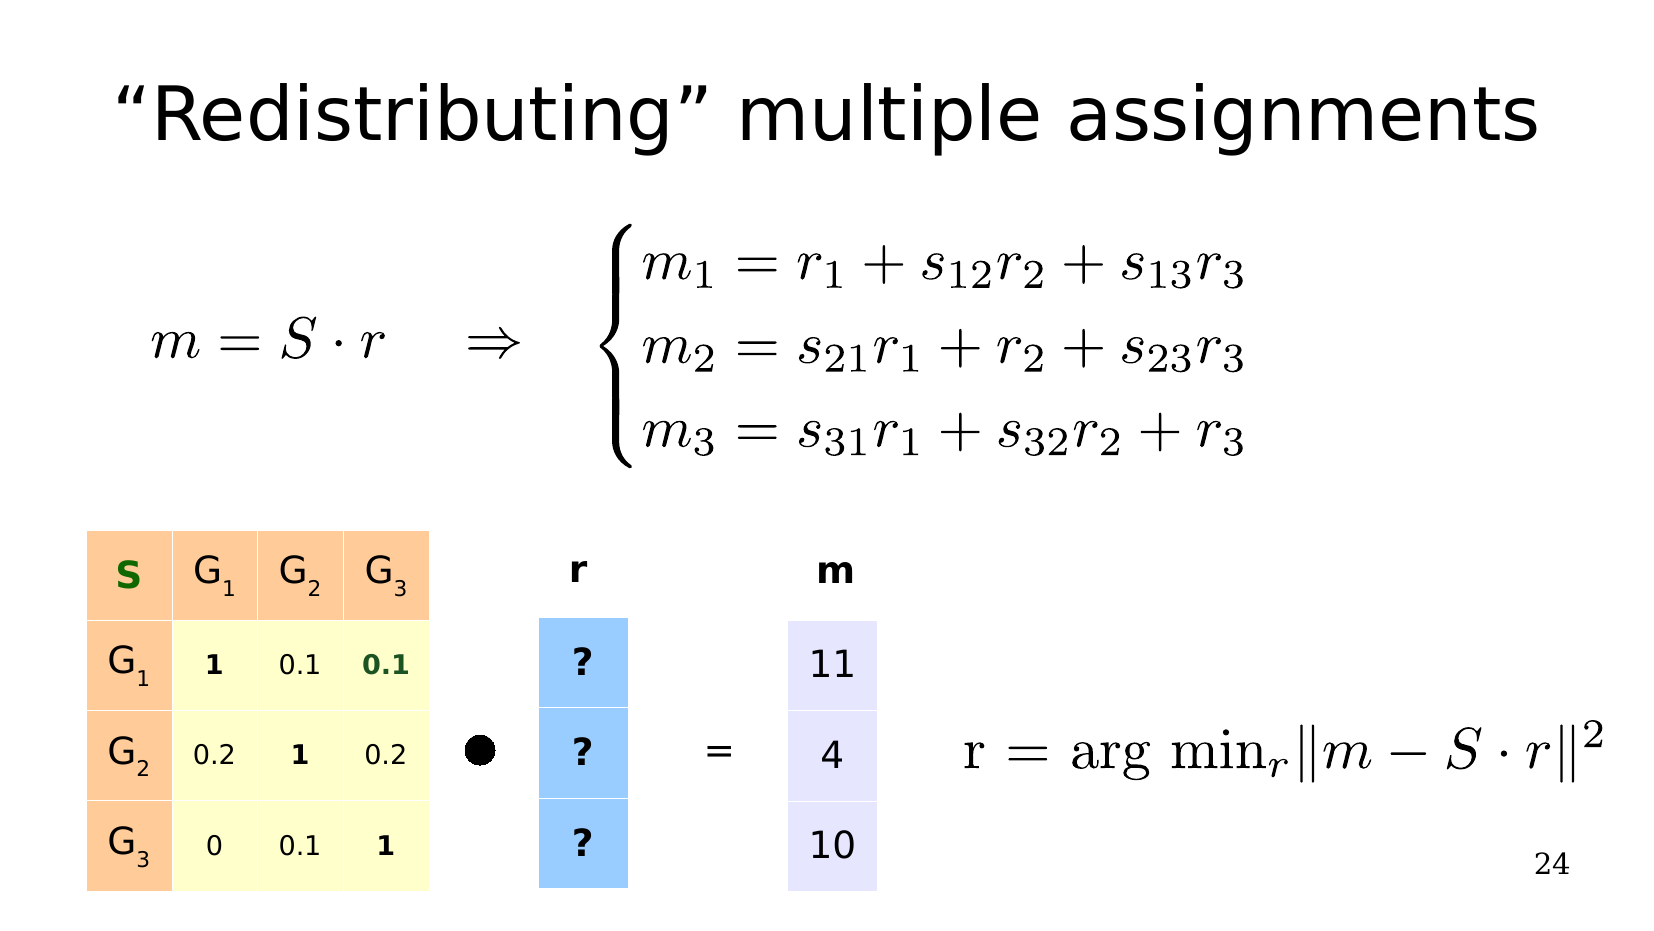

# “Redistributing” multiple assignments
| S | G1 | G2 | G3 |
| --- | --- | --- | --- |
| G1 | 1 | 0.1 | 0.1 |
| G2 | 0.2 | 1 | 0.2 |
| G3 | 0 | 0.1 | 1 |
r
m
| ? |
| --- |
| ? |
| ? |
| 11 |
| --- |
| 4 |
| 10 |
=
24